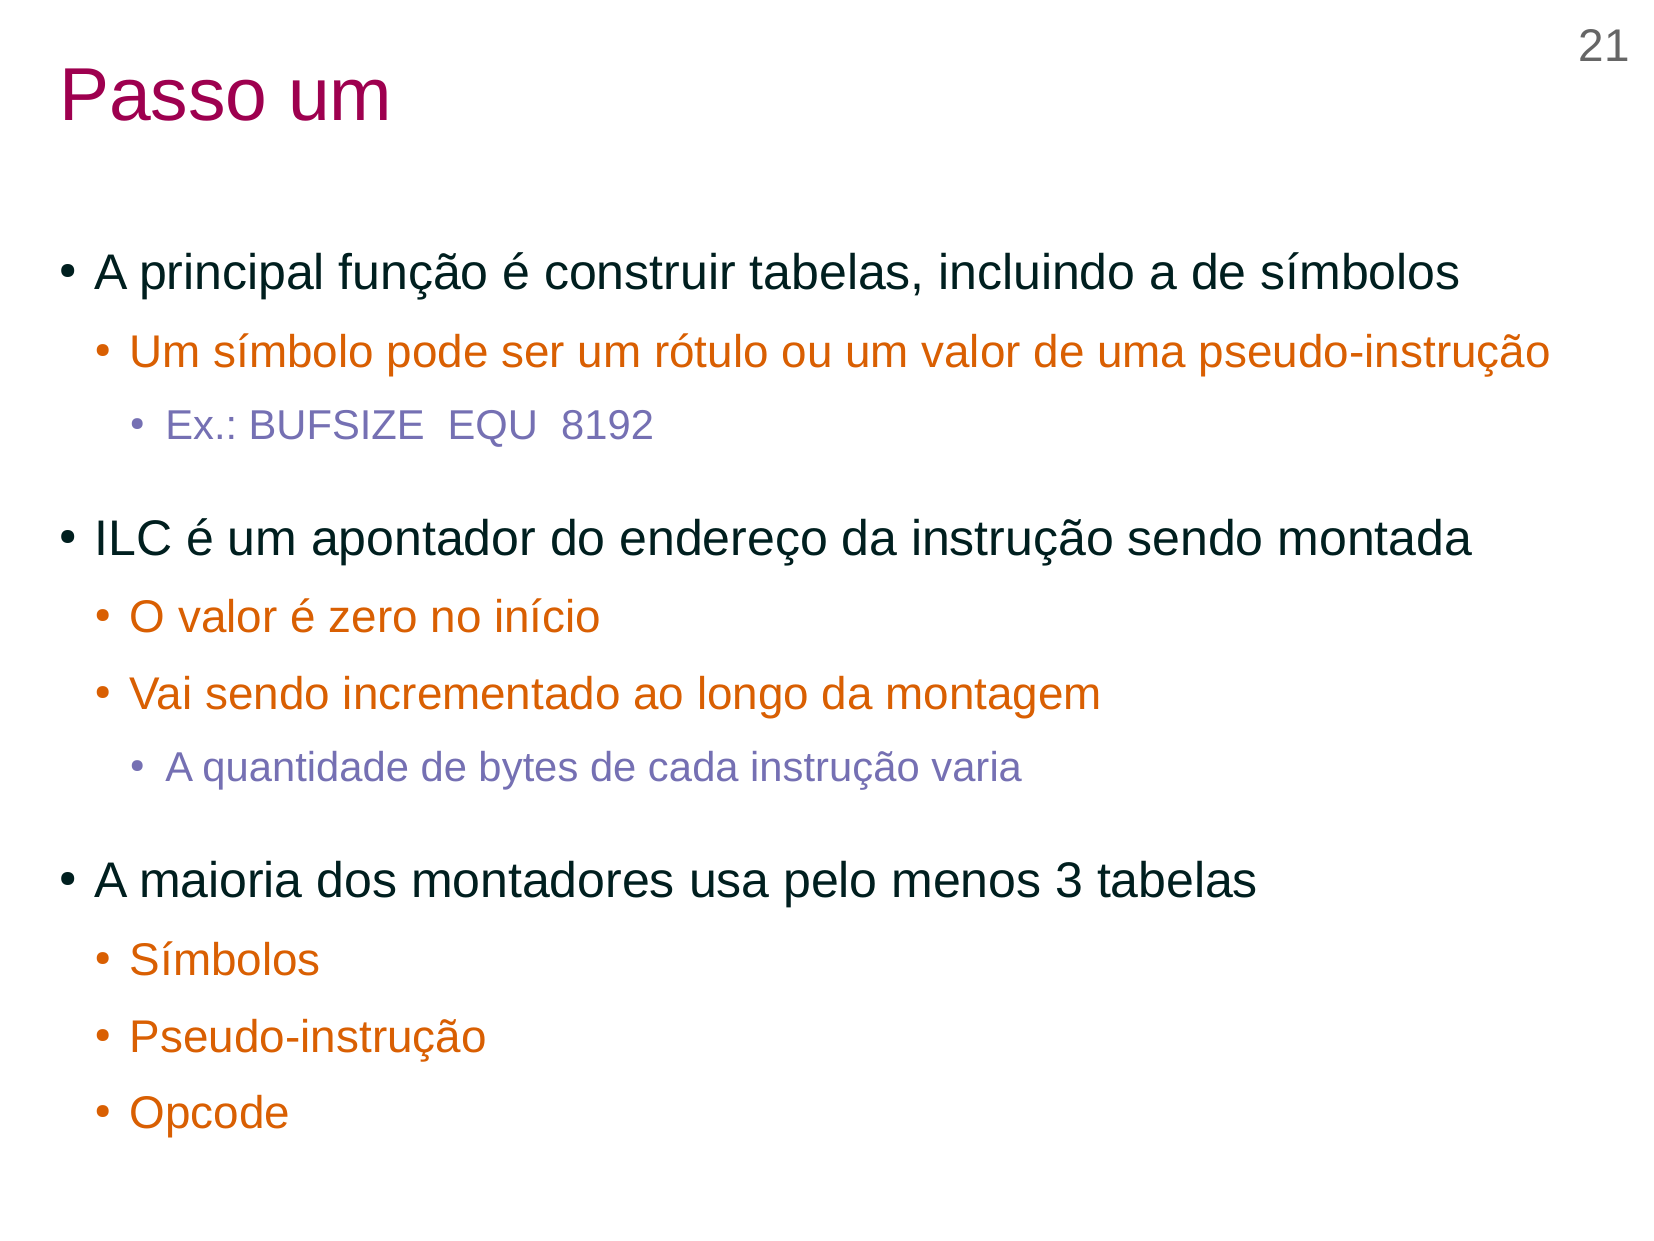

21
# Passo um
A principal função é construir tabelas, incluindo a de símbolos
Um símbolo pode ser um rótulo ou um valor de uma pseudo-instrução
Ex.: BUFSIZE EQU 8192
ILC é um apontador do endereço da instrução sendo montada
O valor é zero no início
Vai sendo incrementado ao longo da montagem
A quantidade de bytes de cada instrução varia
A maioria dos montadores usa pelo menos 3 tabelas
Símbolos
Pseudo-instrução
Opcode